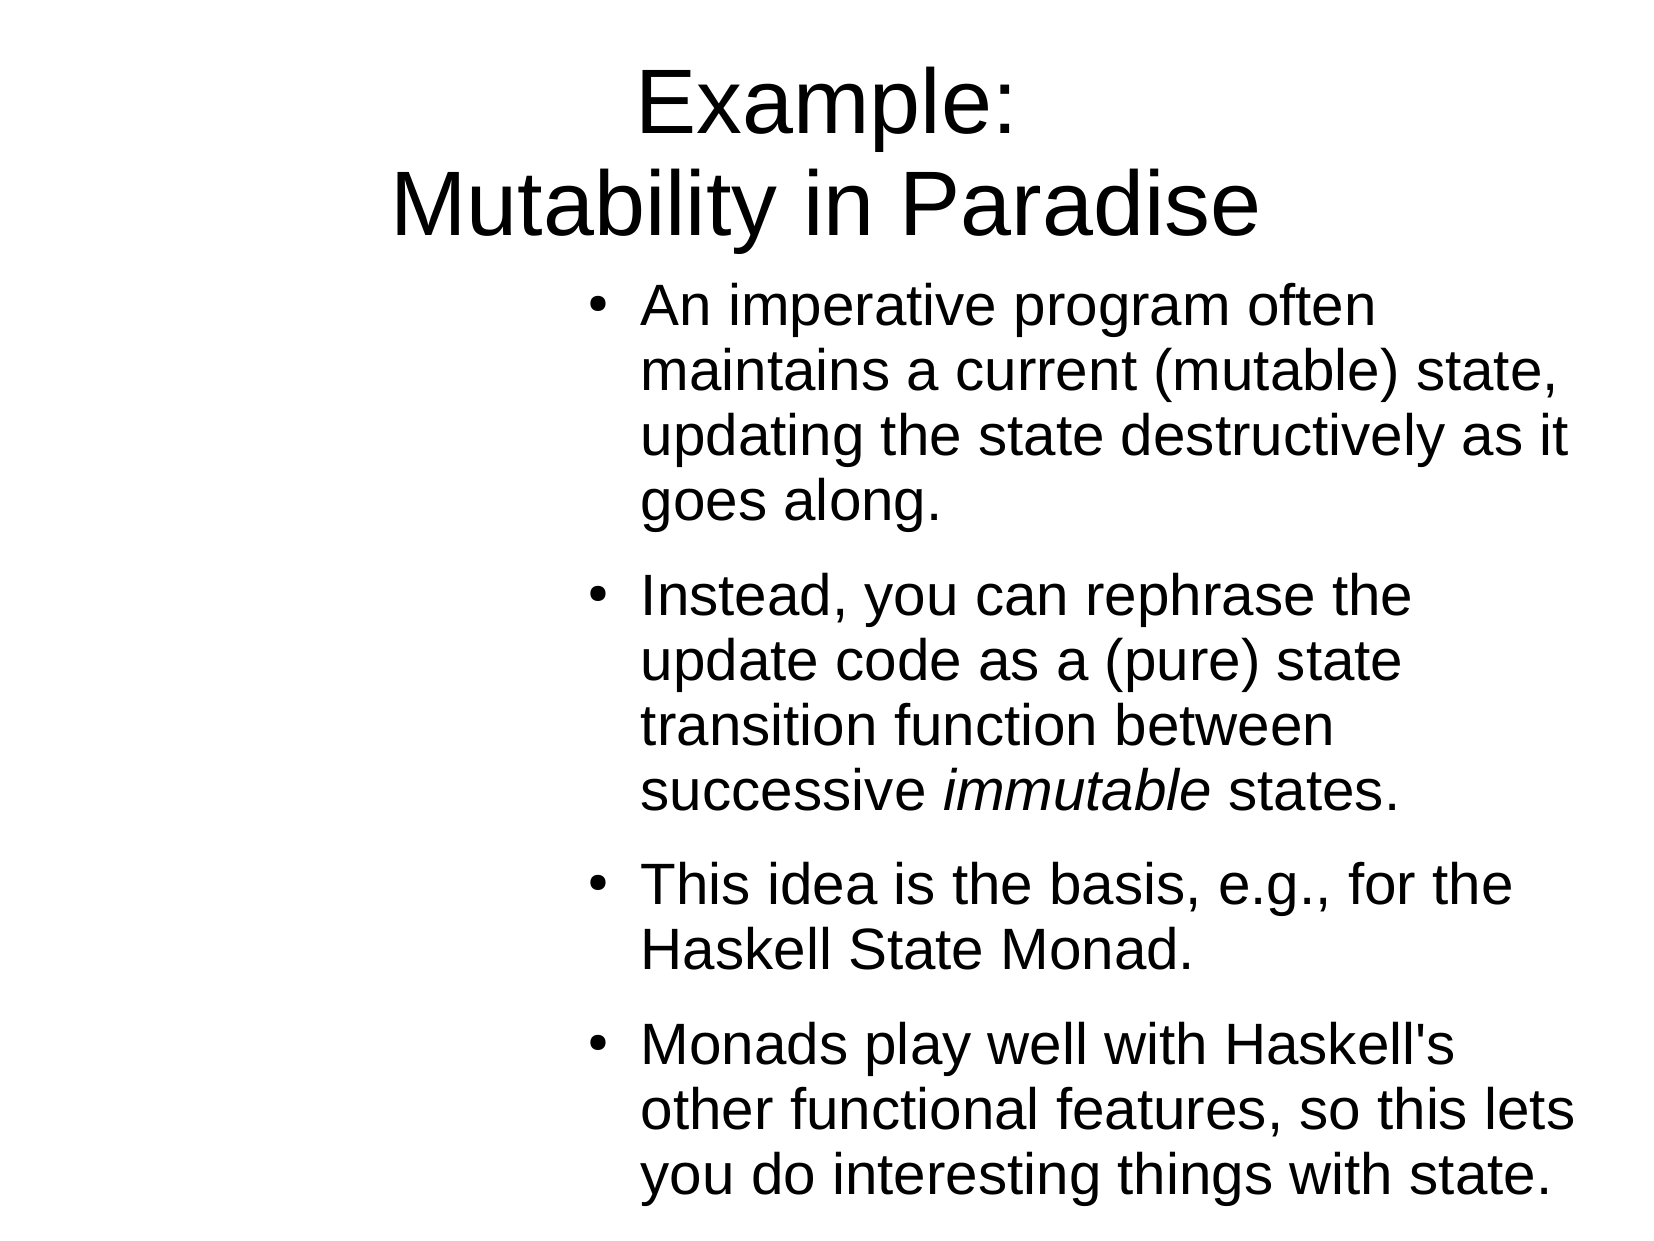

# Example: Mutability in Paradise
An imperative program often maintains a current (mutable) state, updating the state destructively as it goes along.
Instead, you can rephrase the update code as a (pure) state transition function between successive immutable states.
This idea is the basis, e.g., for the Haskell State Monad.
Monads play well with Haskell's other functional features, so this lets you do interesting things with state.